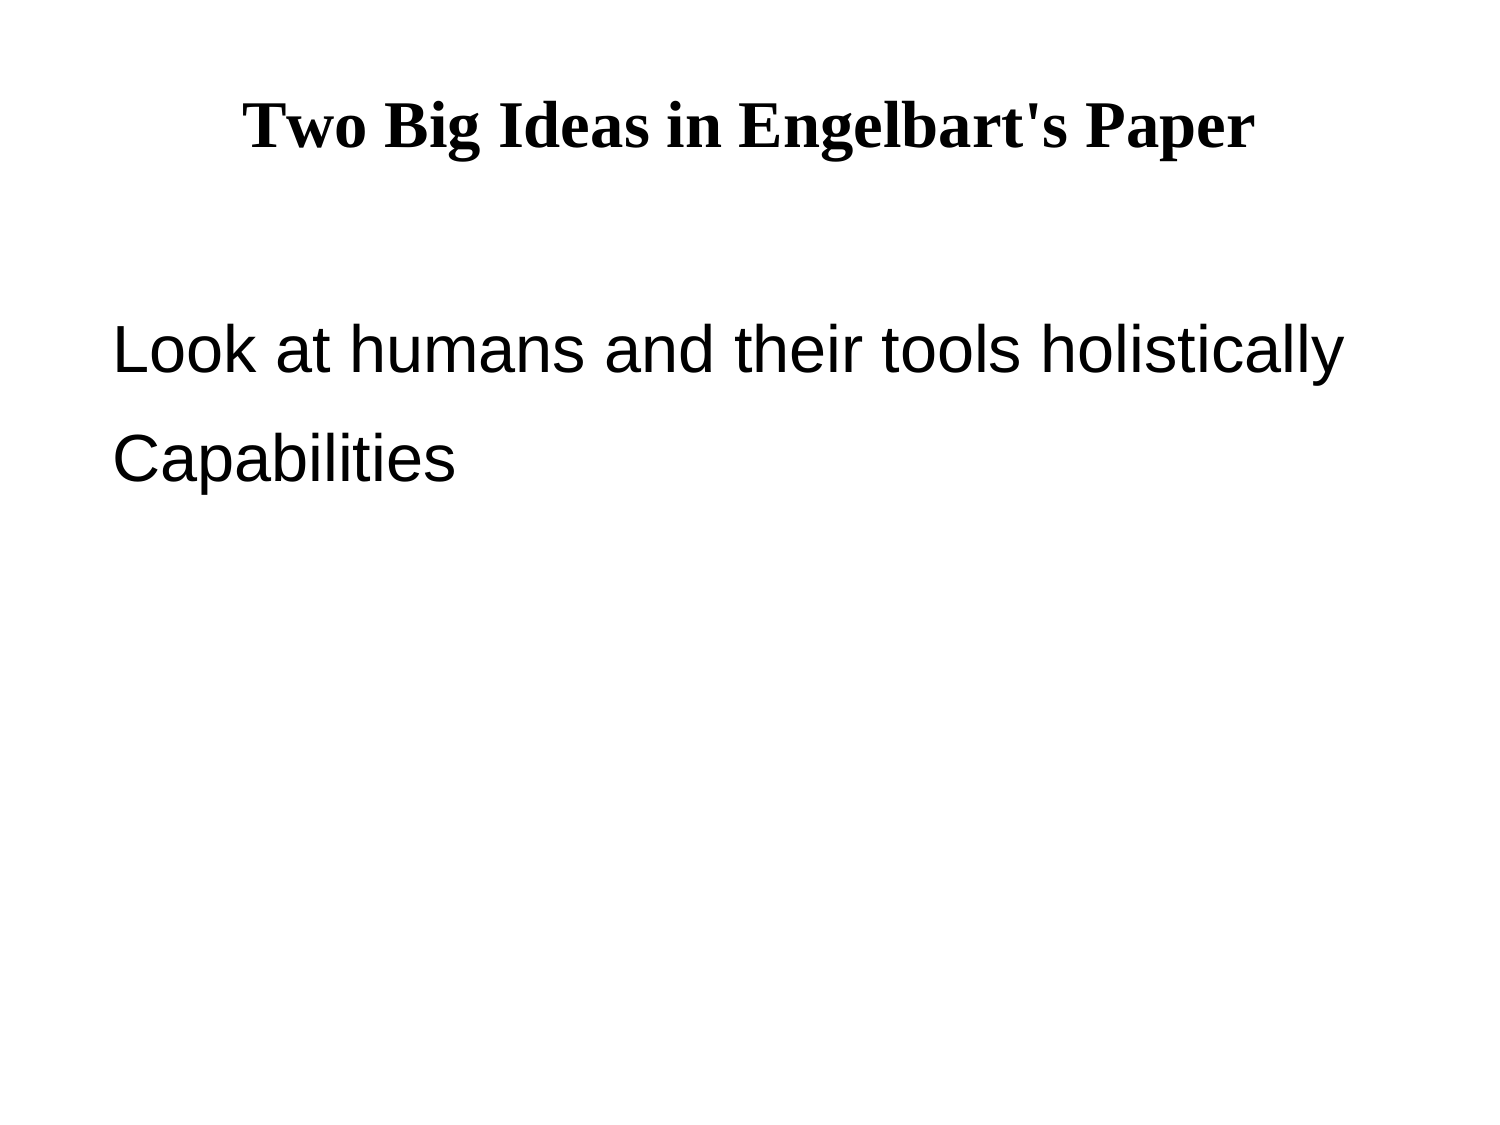

# Two Big Ideas in Engelbart's Paper
Look at humans and their tools holistically
Capabilities